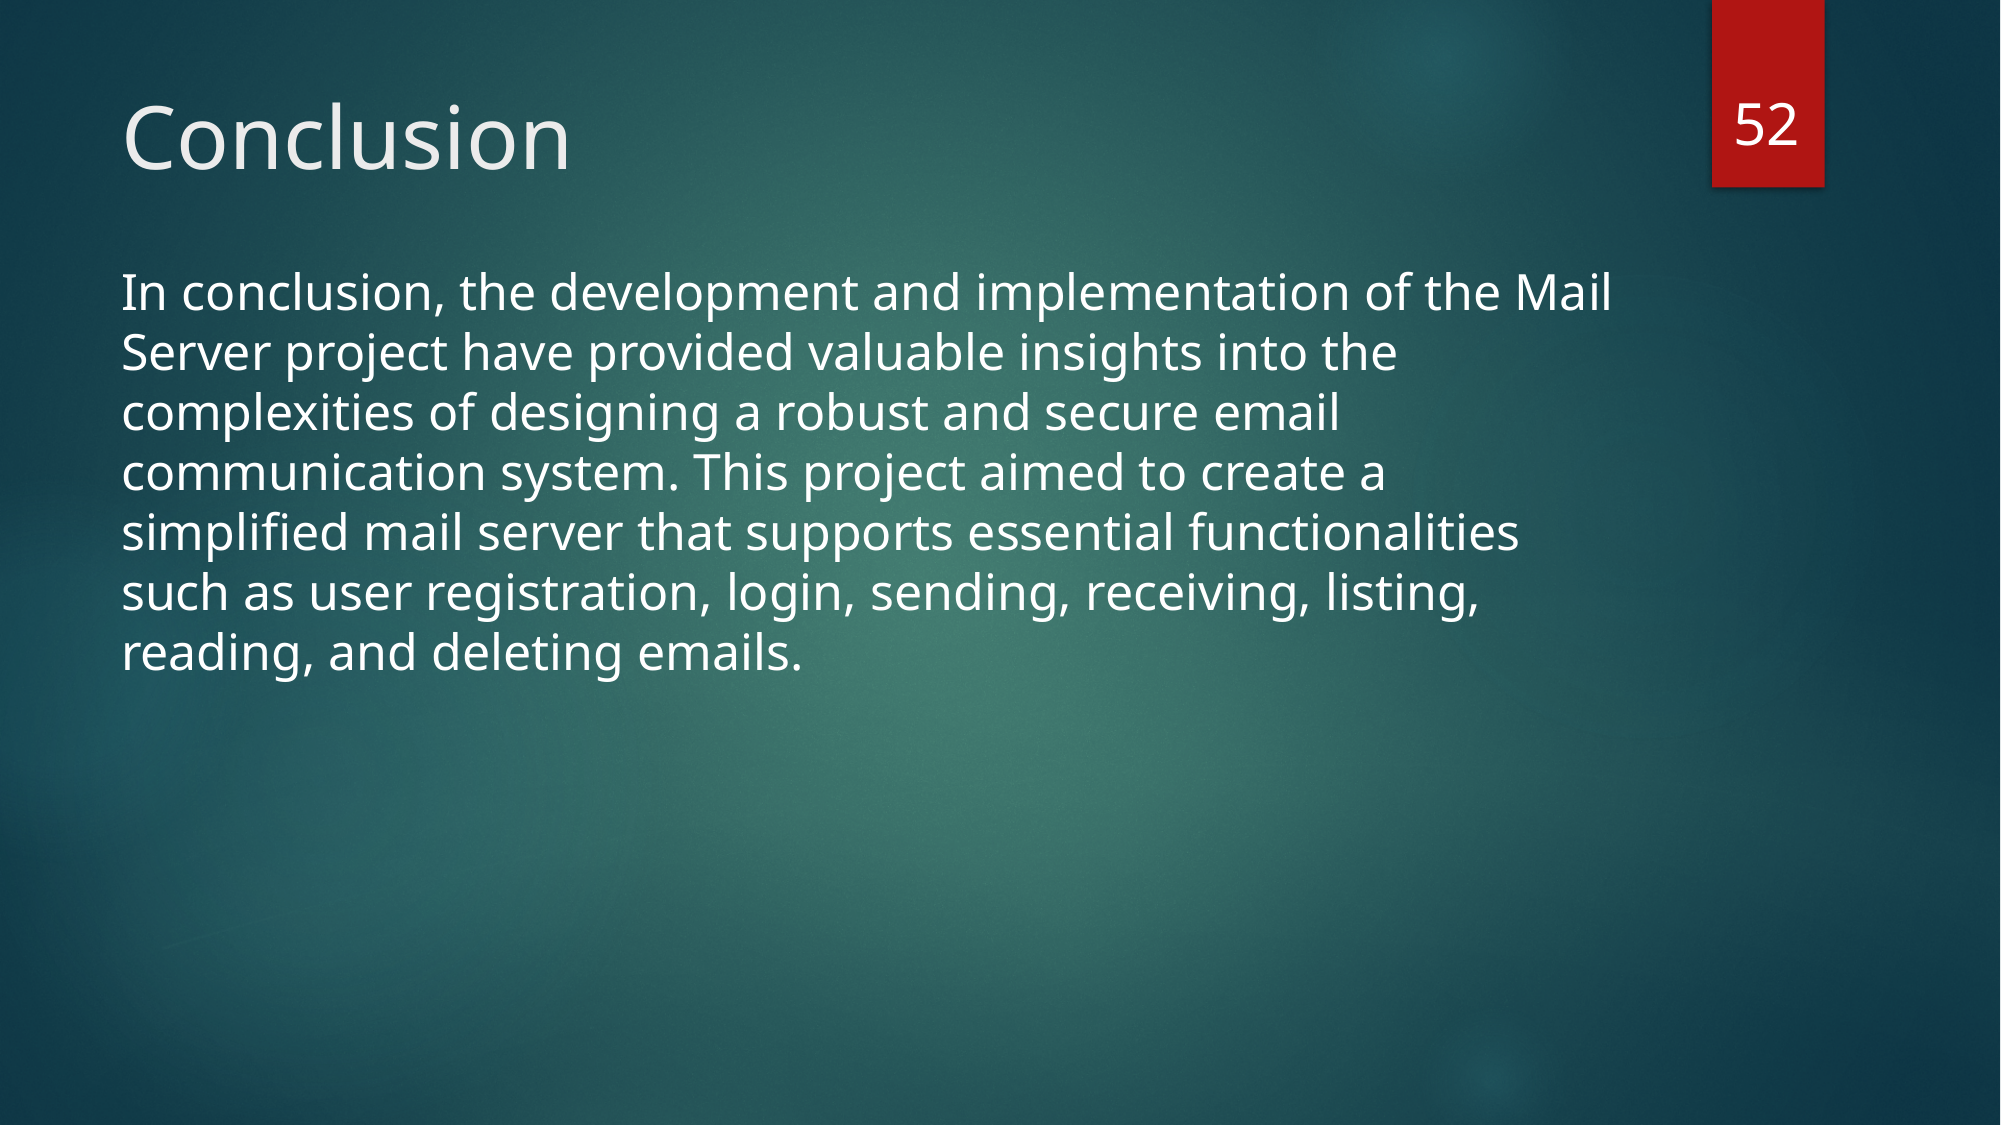

52
# Conclusion
In conclusion, the development and implementation of the Mail Server project have provided valuable insights into the complexities of designing a robust and secure email communication system. This project aimed to create a simplified mail server that supports essential functionalities such as user registration, login, sending, receiving, listing, reading, and deleting emails.